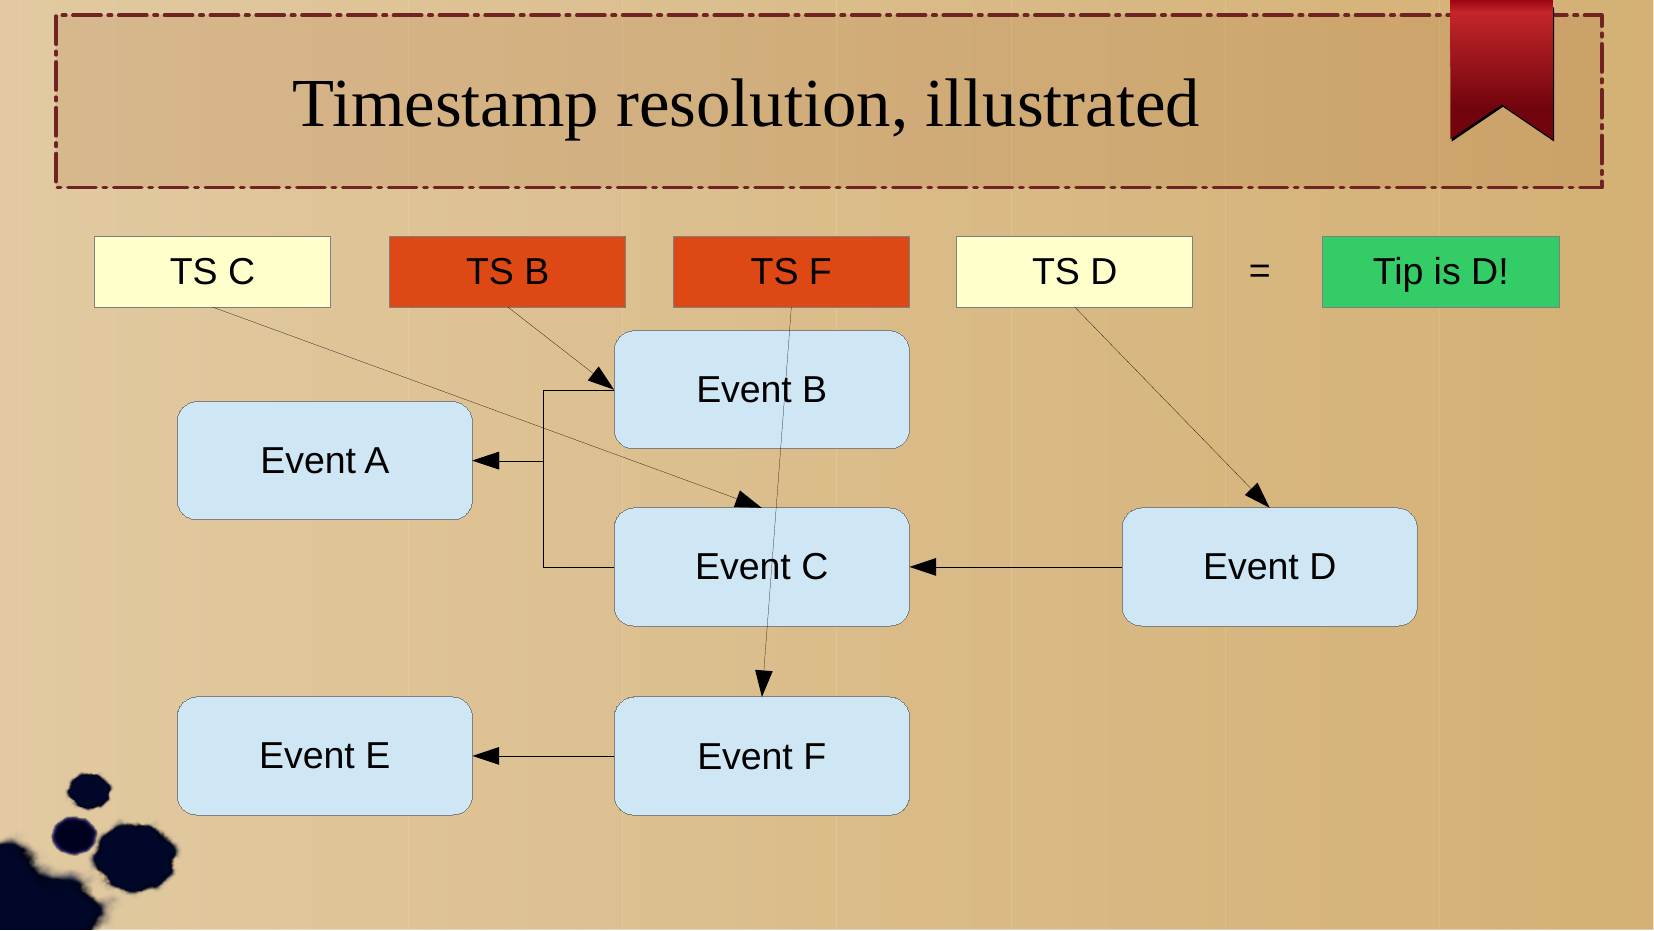

# Timestamp resolution, illustrated
TS C
TS B
TS F
TS D
Tip is D!
=
Event B
Event A
Event C
Event D
Event E
Event F